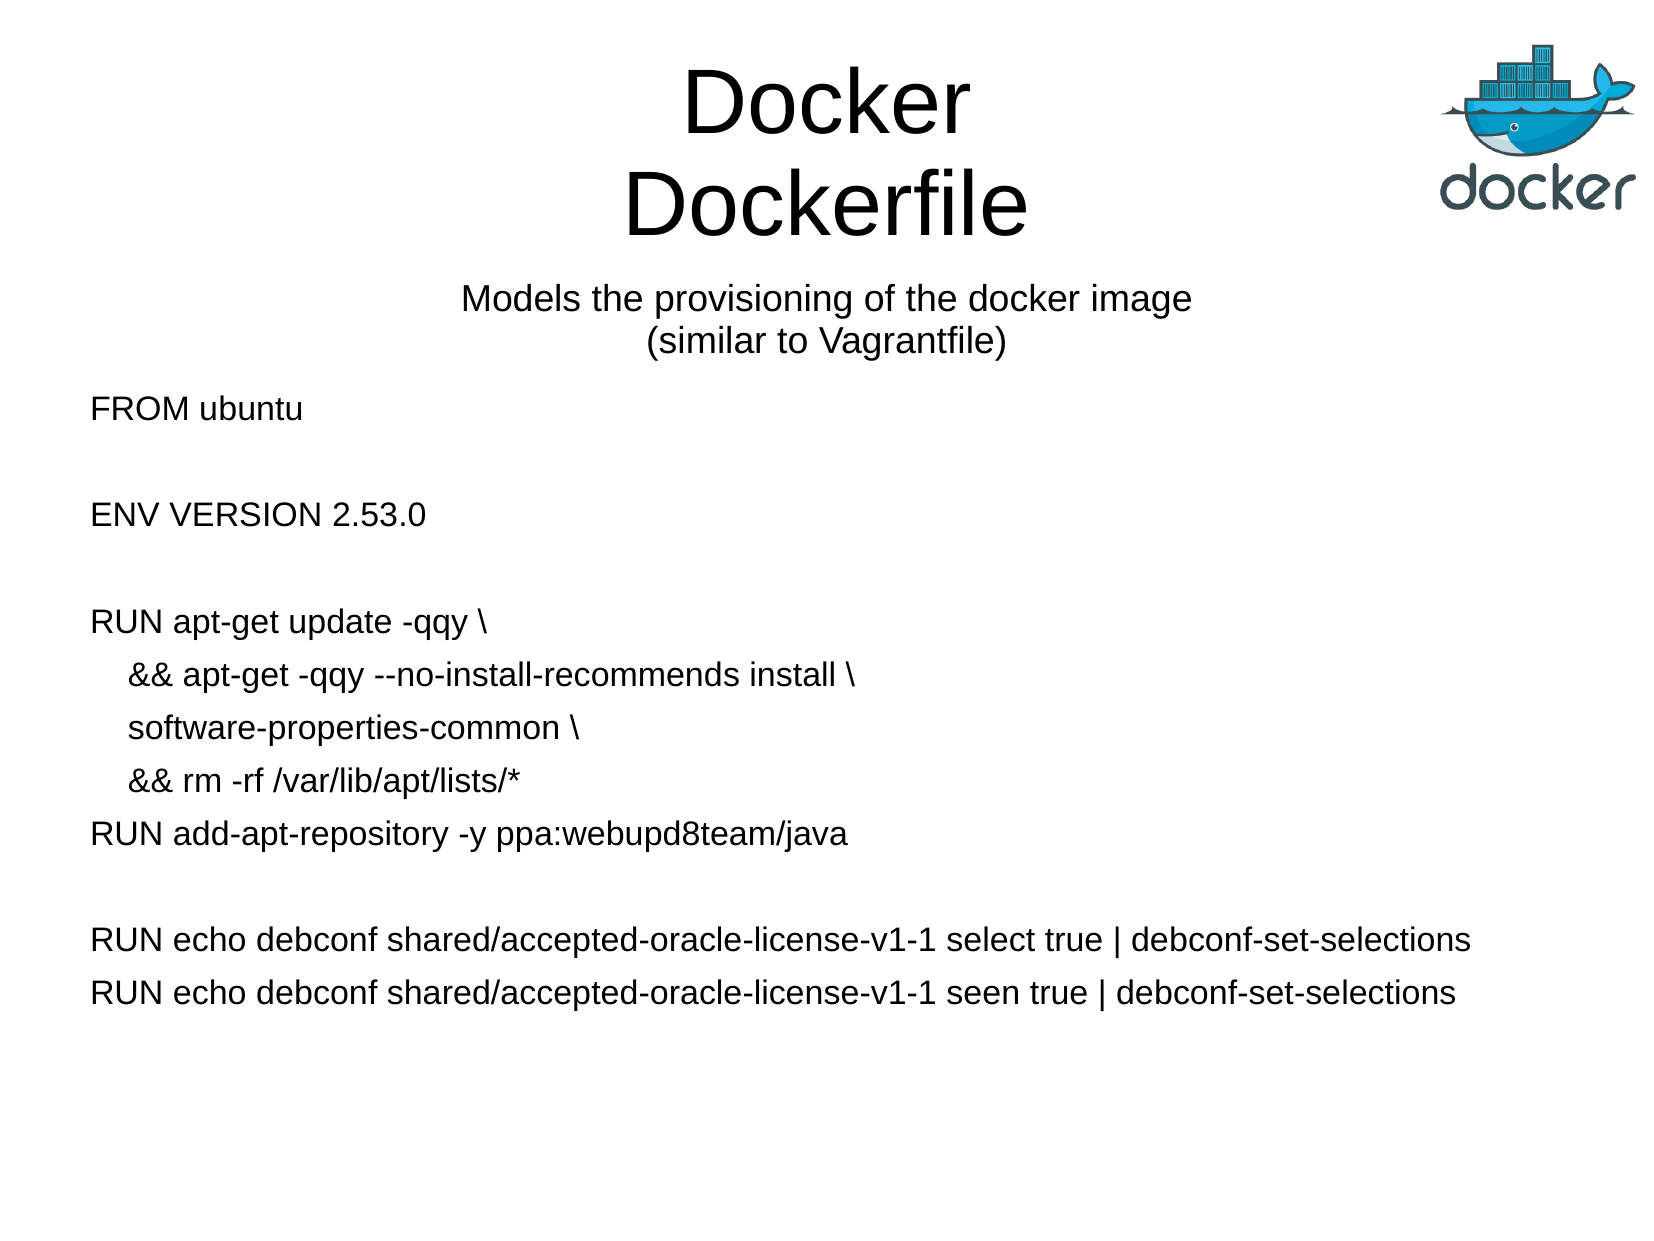

# Docker Dockerfile
Models the provisioning of the docker image
(similar to Vagrantfile)
FROM ubuntu
ENV VERSION 2.53.0
RUN apt-get update -qqy \
 && apt-get -qqy --no-install-recommends install \
 software-properties-common \
 && rm -rf /var/lib/apt/lists/*
RUN add-apt-repository -y ppa:webupd8team/java
RUN echo debconf shared/accepted-oracle-license-v1-1 select true | debconf-set-selections
RUN echo debconf shared/accepted-oracle-license-v1-1 seen true | debconf-set-selections